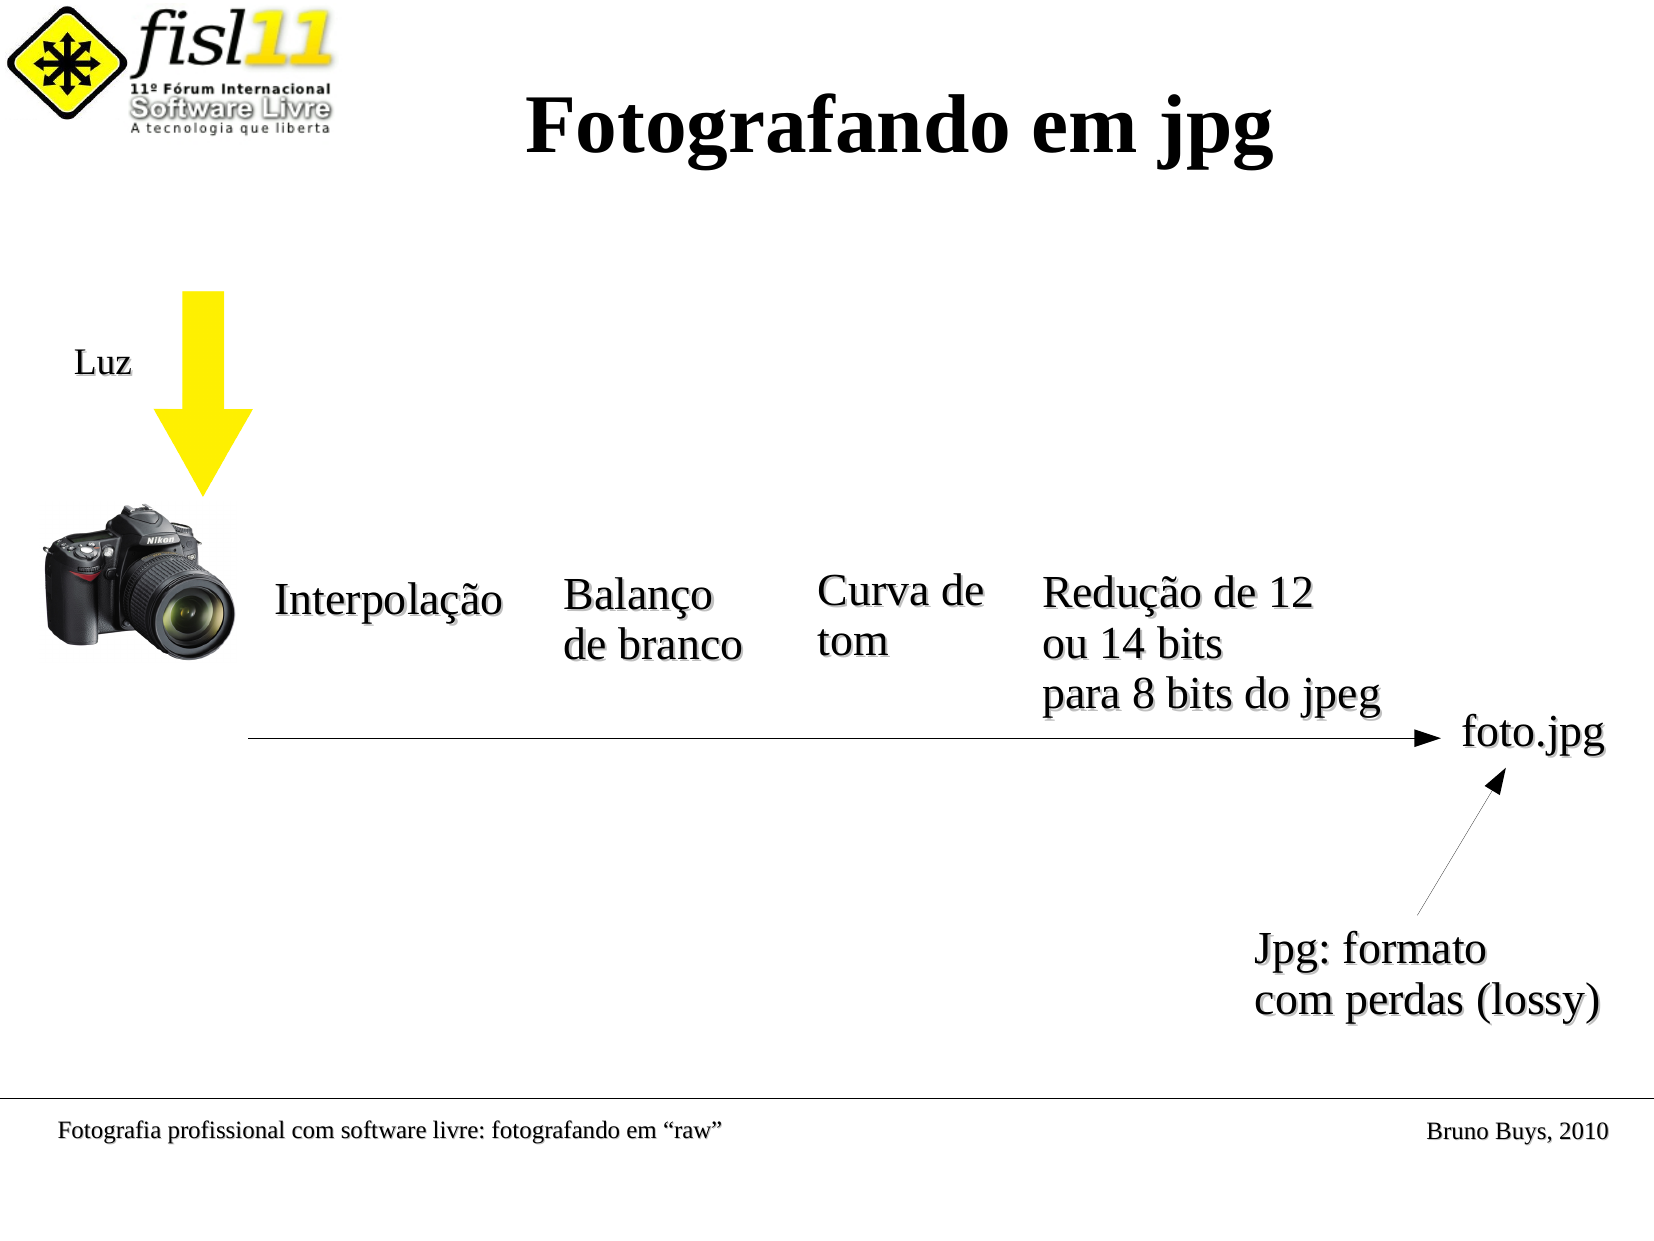

Fotografando em jpg
Luz
Curva de
tom
Redução de 12
ou 14 bits
para 8 bits do jpeg
Balanço
de branco
Interpolação
foto.jpg
Jpg: formato
com perdas (lossy)
Fotografia profissional com software livre: fotografando em “raw”
Bruno Buys, 2010